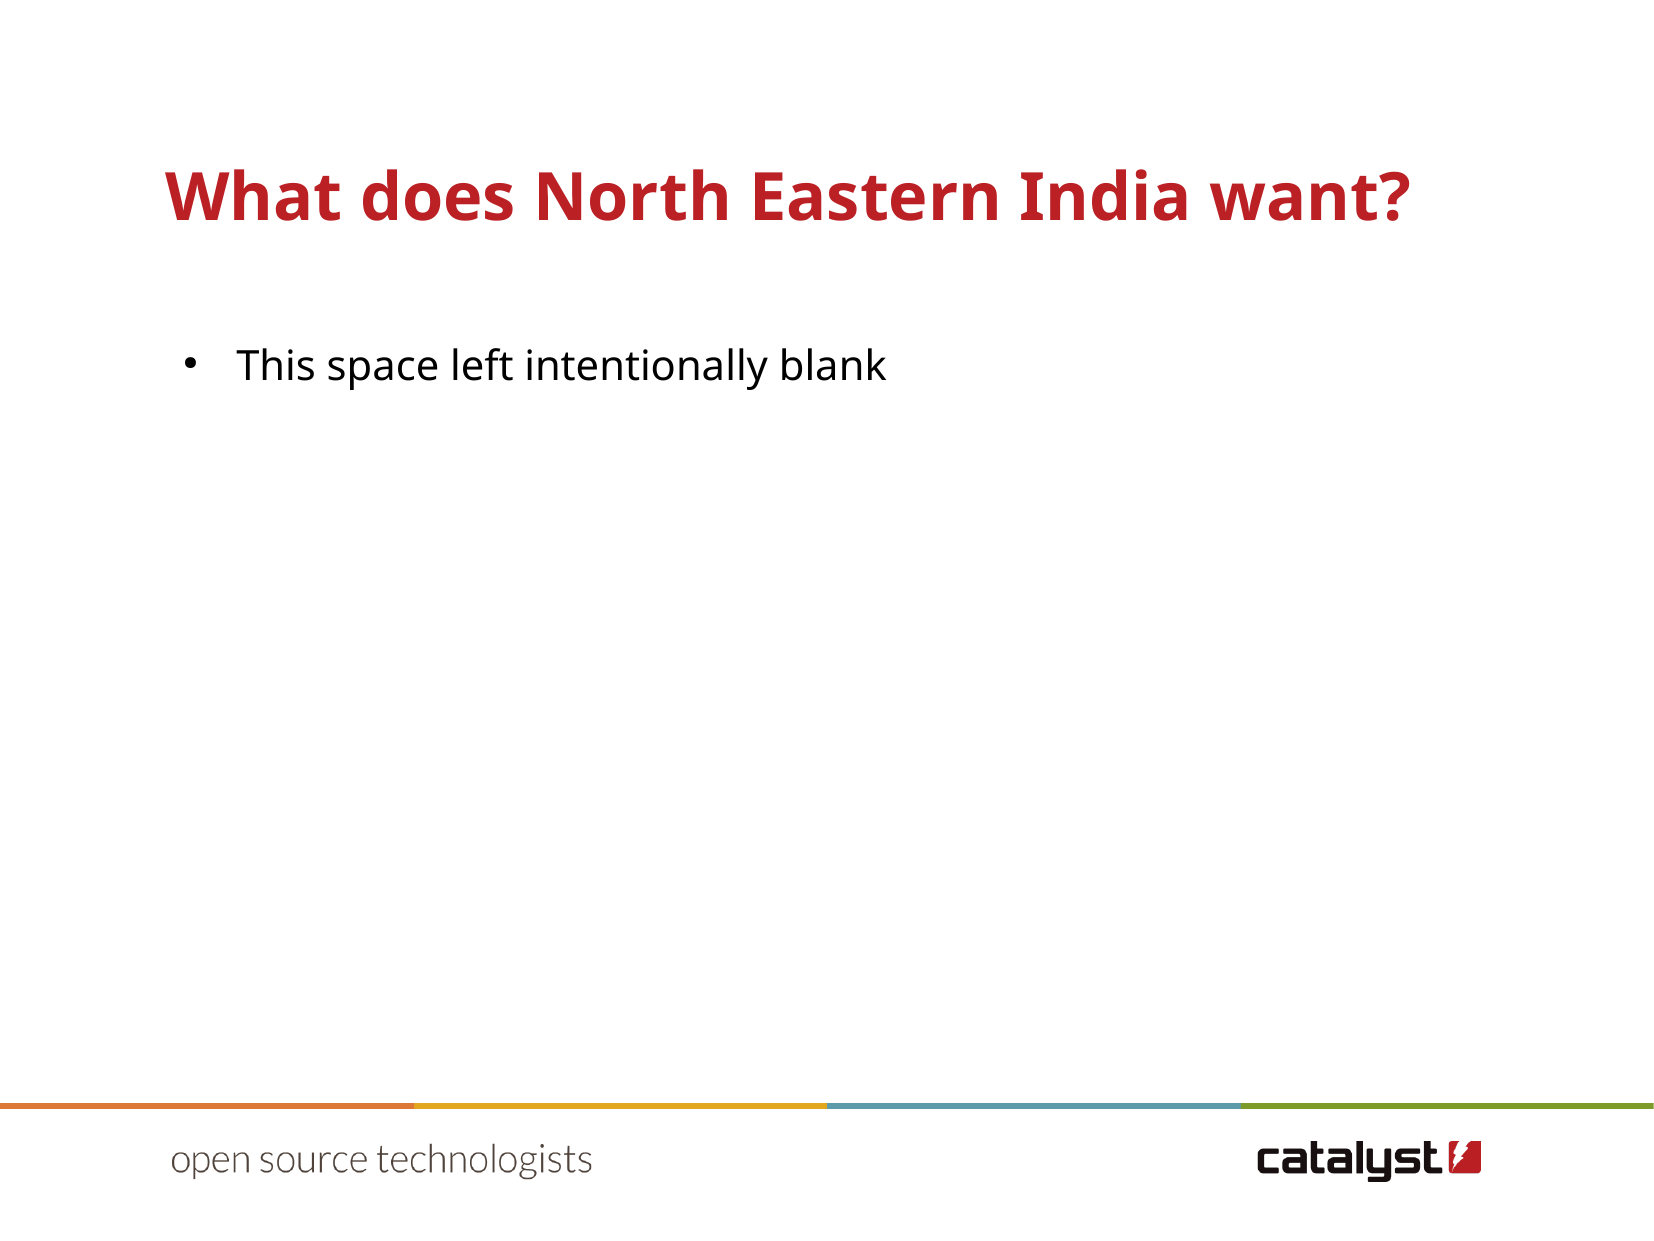

# What does North Eastern India want?
This space left intentionally blank